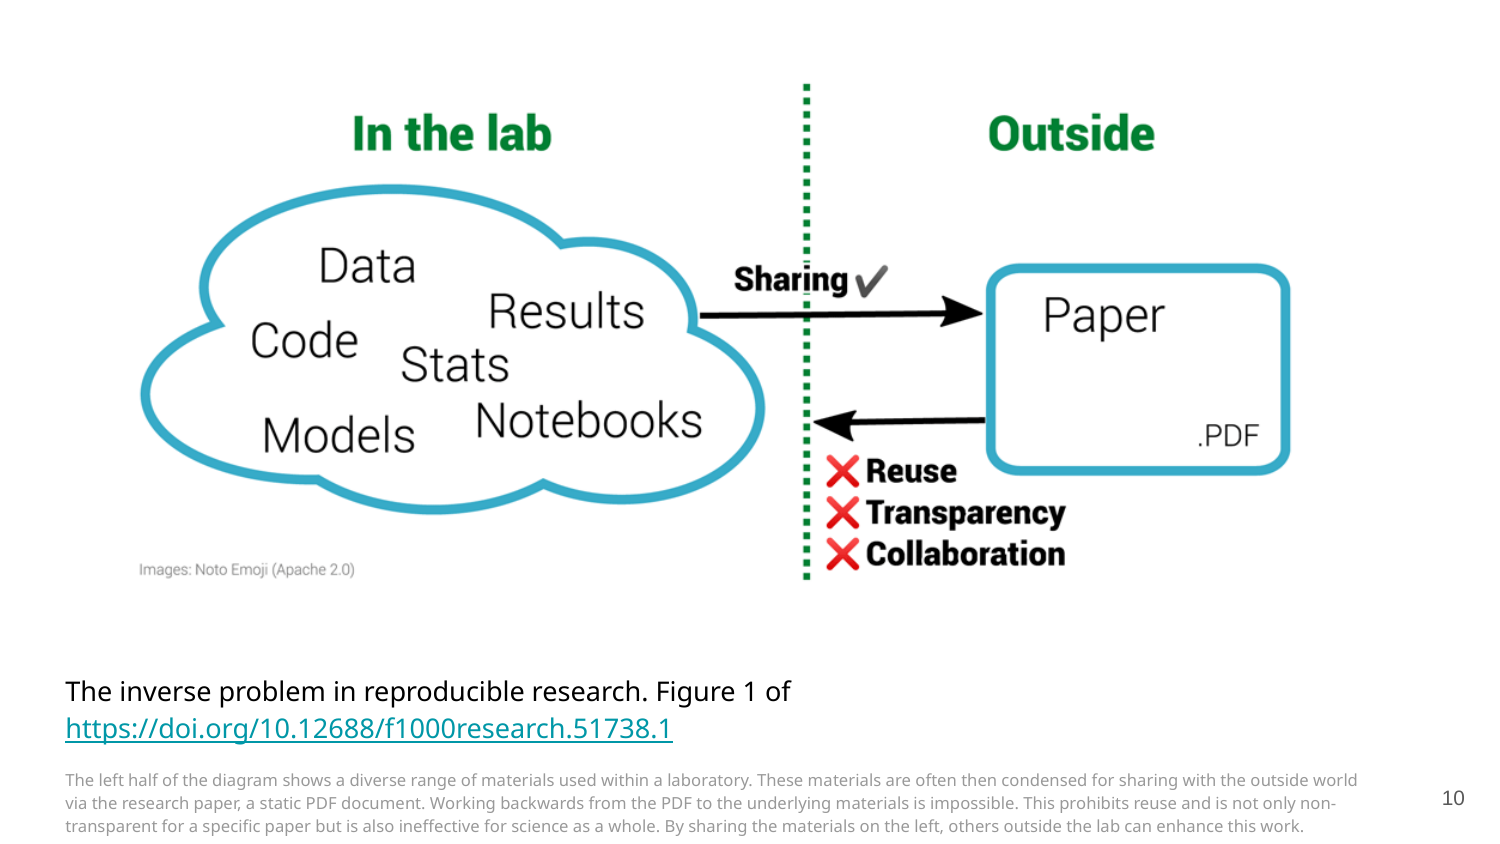

The inverse problem in reproducible research. Figure 1 of https://doi.org/10.12688/f1000research.51738.1
The left half of the diagram shows a diverse range of materials used within a laboratory. These materials are often then condensed for sharing with the outside world via the research paper, a static PDF document. Working backwards from the PDF to the underlying materials is impossible. This prohibits reuse and is not only non-transparent for a specific paper but is also ineffective for science as a whole. By sharing the materials on the left, others outside the lab can enhance this work.